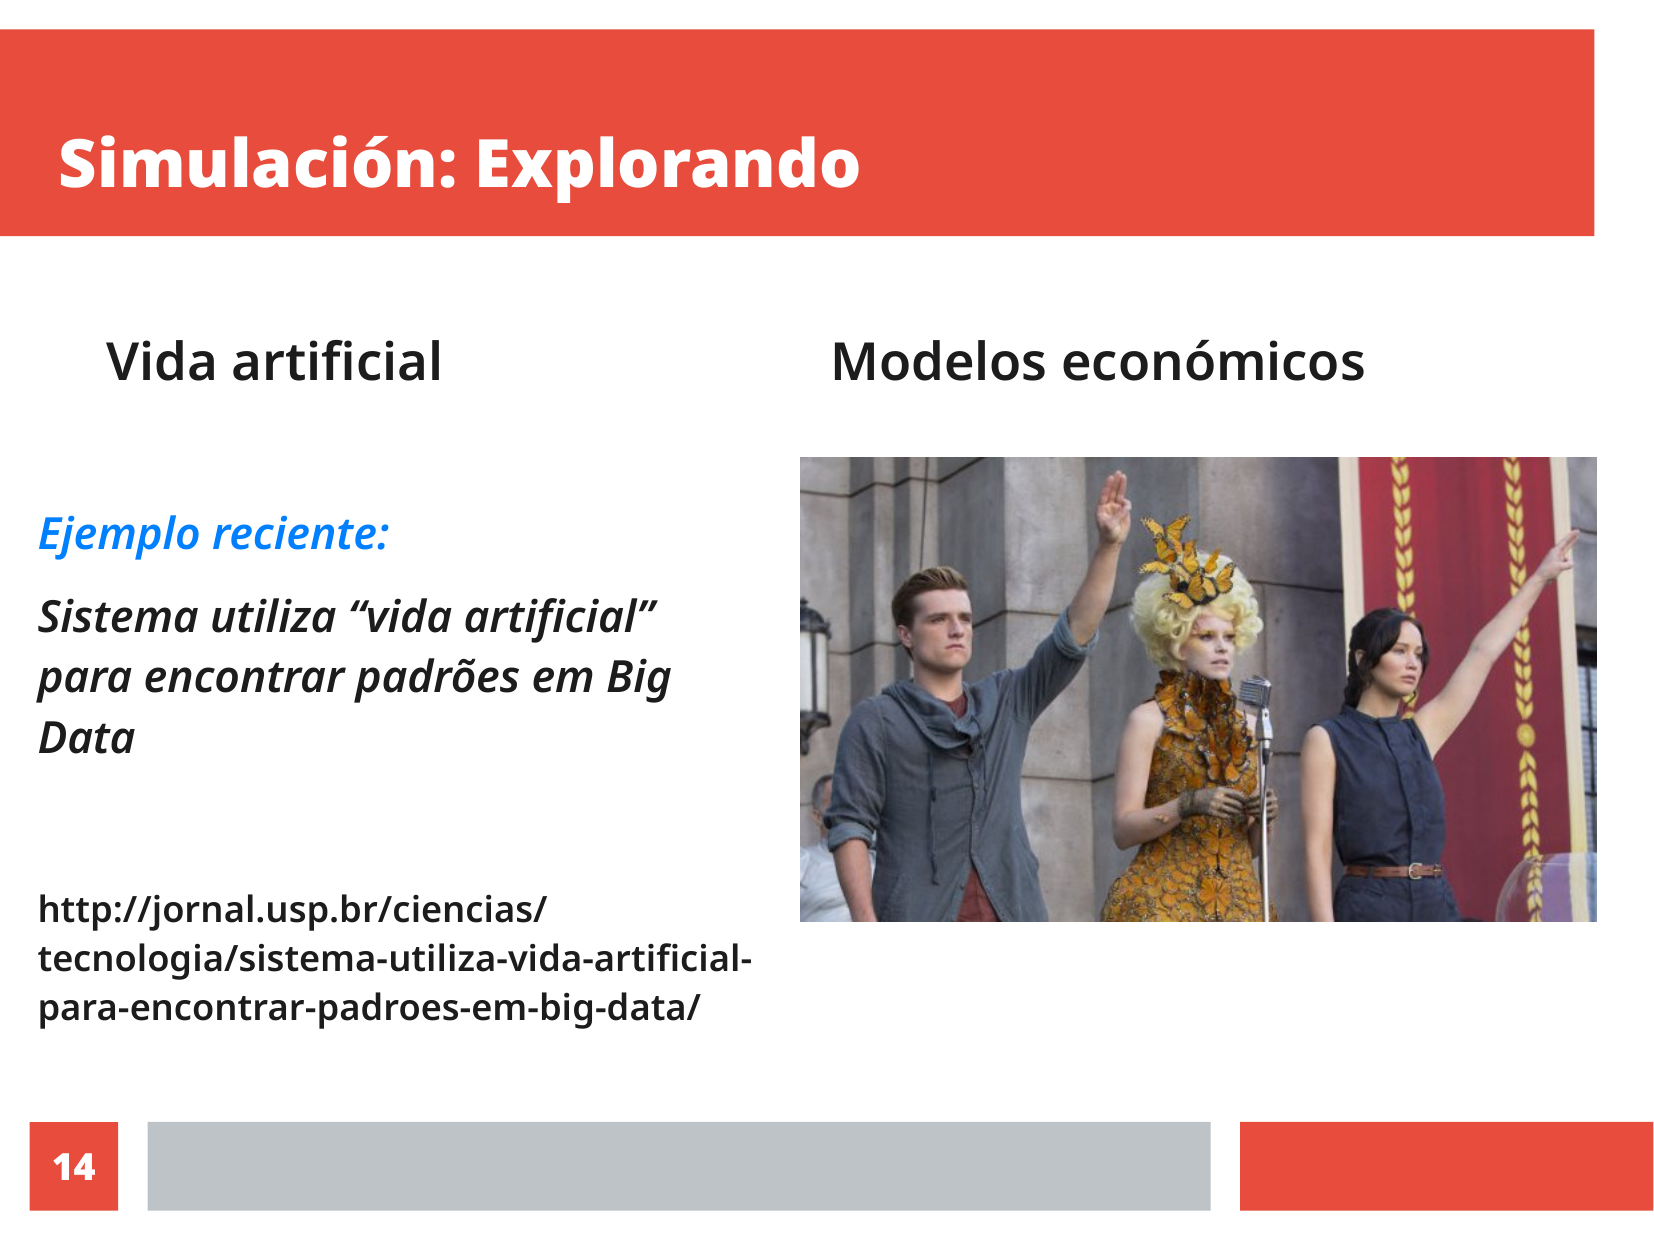

# Simulación: Explorando
 Vida artificial
Ejemplo reciente:
Sistema utiliza “vida artificial” para encontrar padrões em Big Data
http://jornal.usp.br/ciencias/tecnologia/sistema-utiliza-vida-artificial-para-encontrar-padroes-em-big-data/
Modelos económicos
14